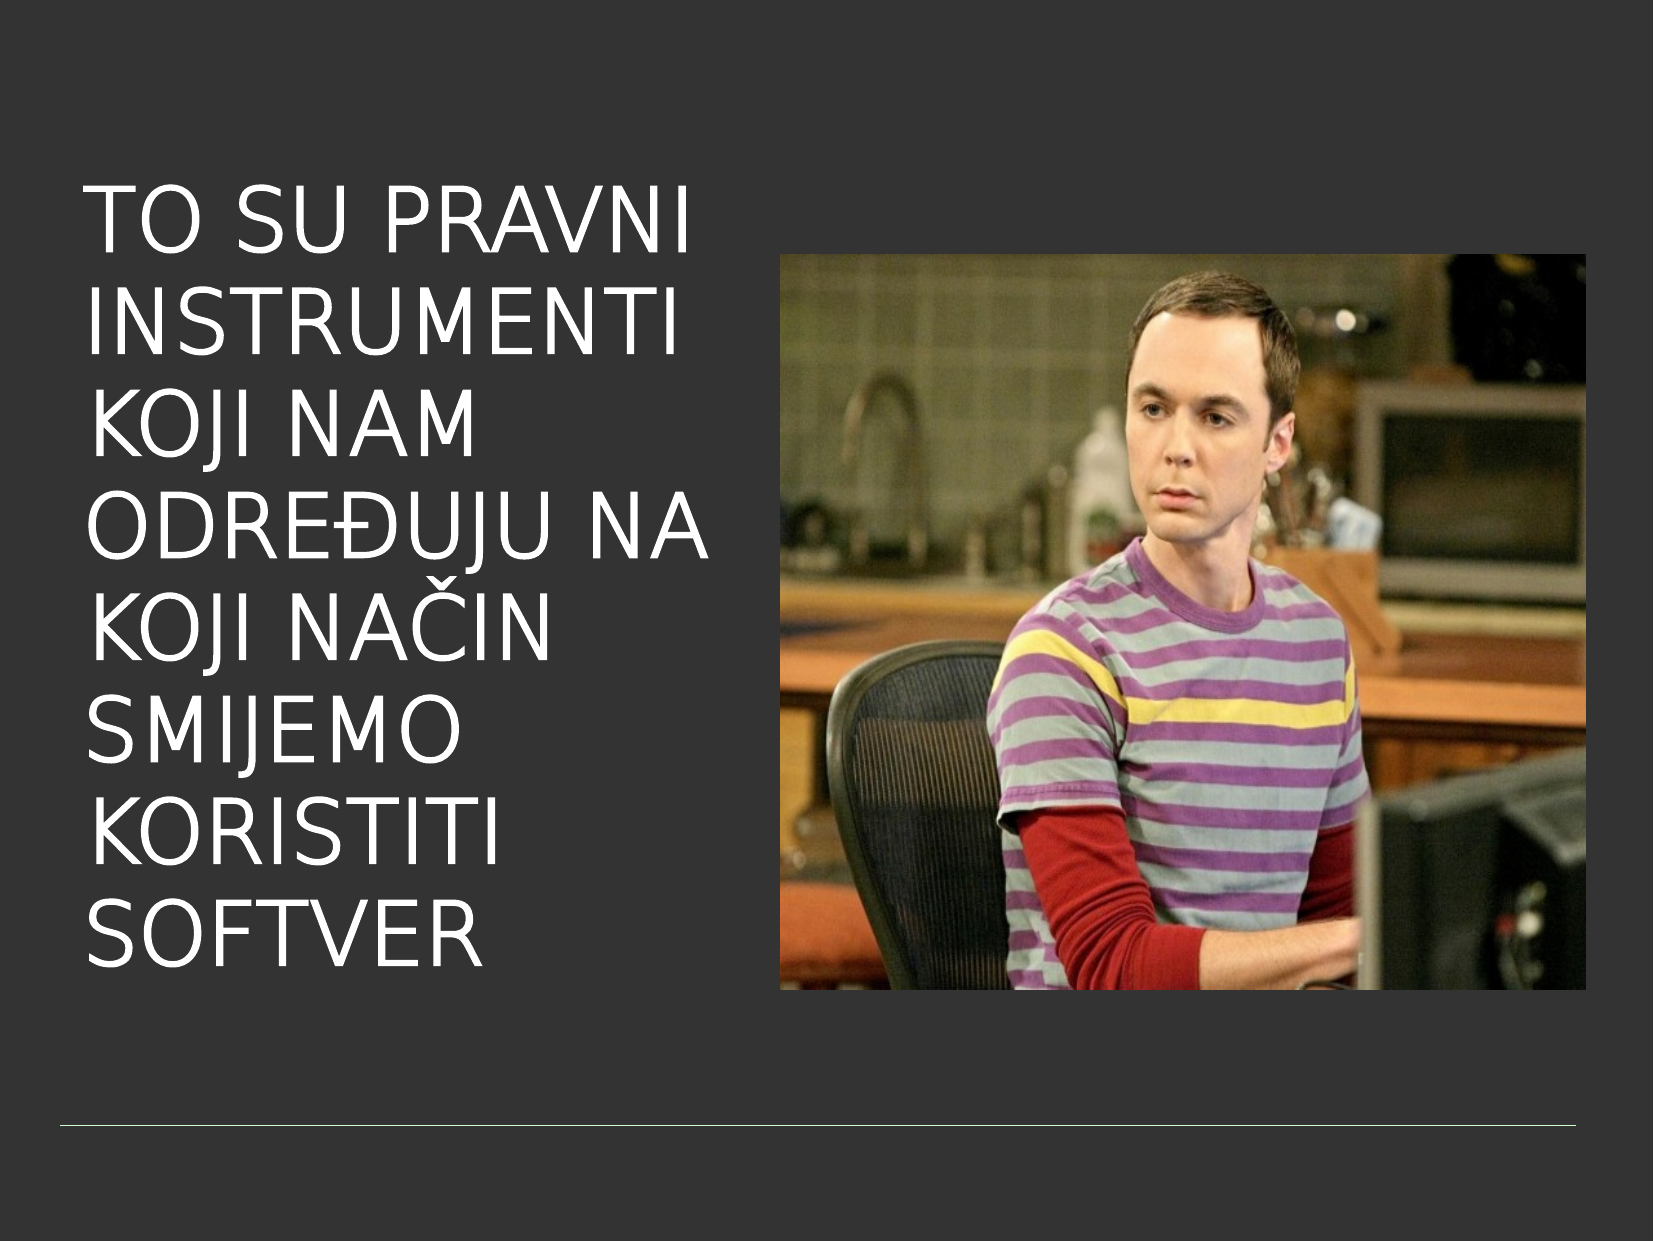

#
TO SU PRAVNI INSTRUMENTI KOJI NAM ODREĐUJU NA KOJI NAČIN SMIJEMO KORISTITI SOFTVER